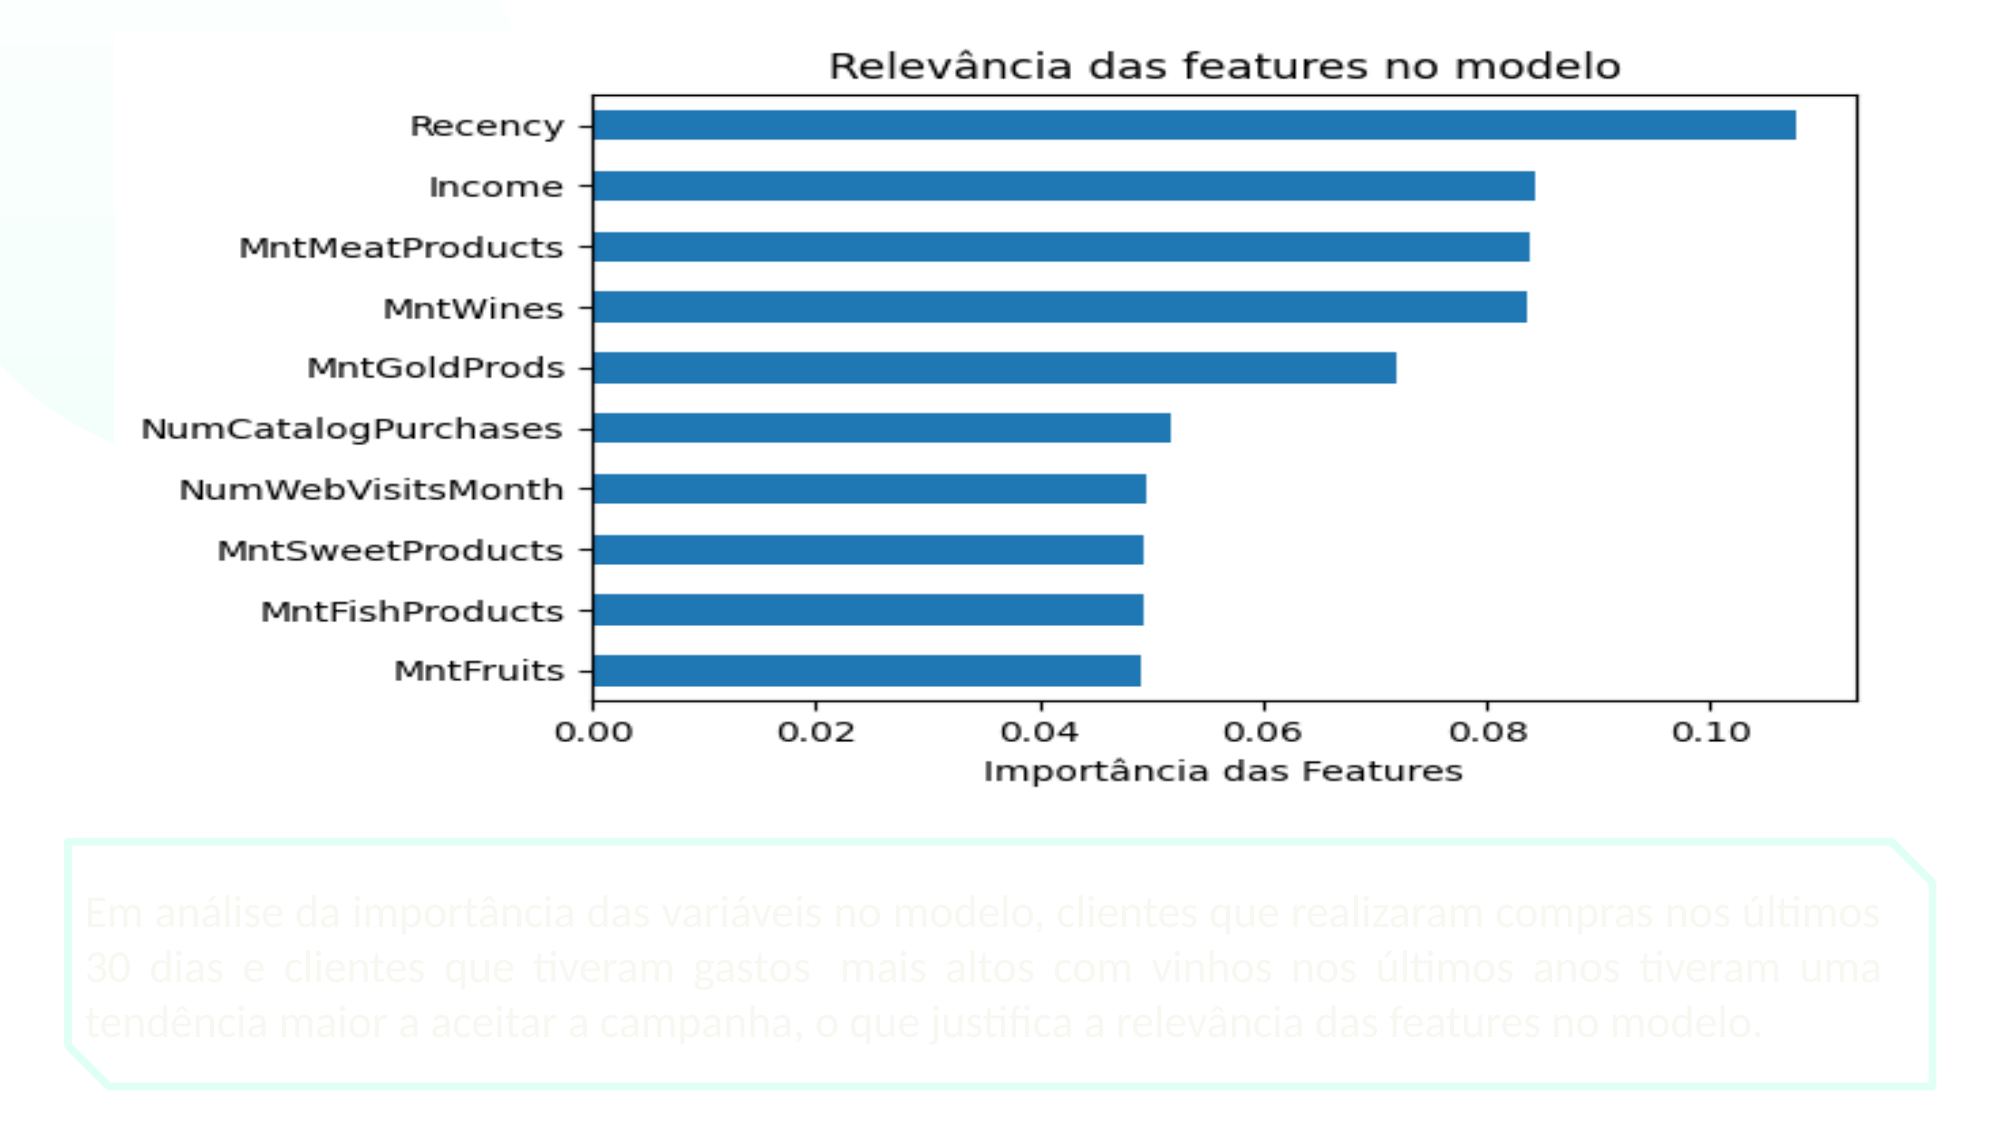

Em análise da importância das variáveis no modelo, clientes que realizaram compras nos últimos 30 dias e clientes que tiveram gastos  mais altos com vinhos nos últimos anos tiveram uma tendência maior a aceitar a campanha, o que justifica a relevância das features no modelo.